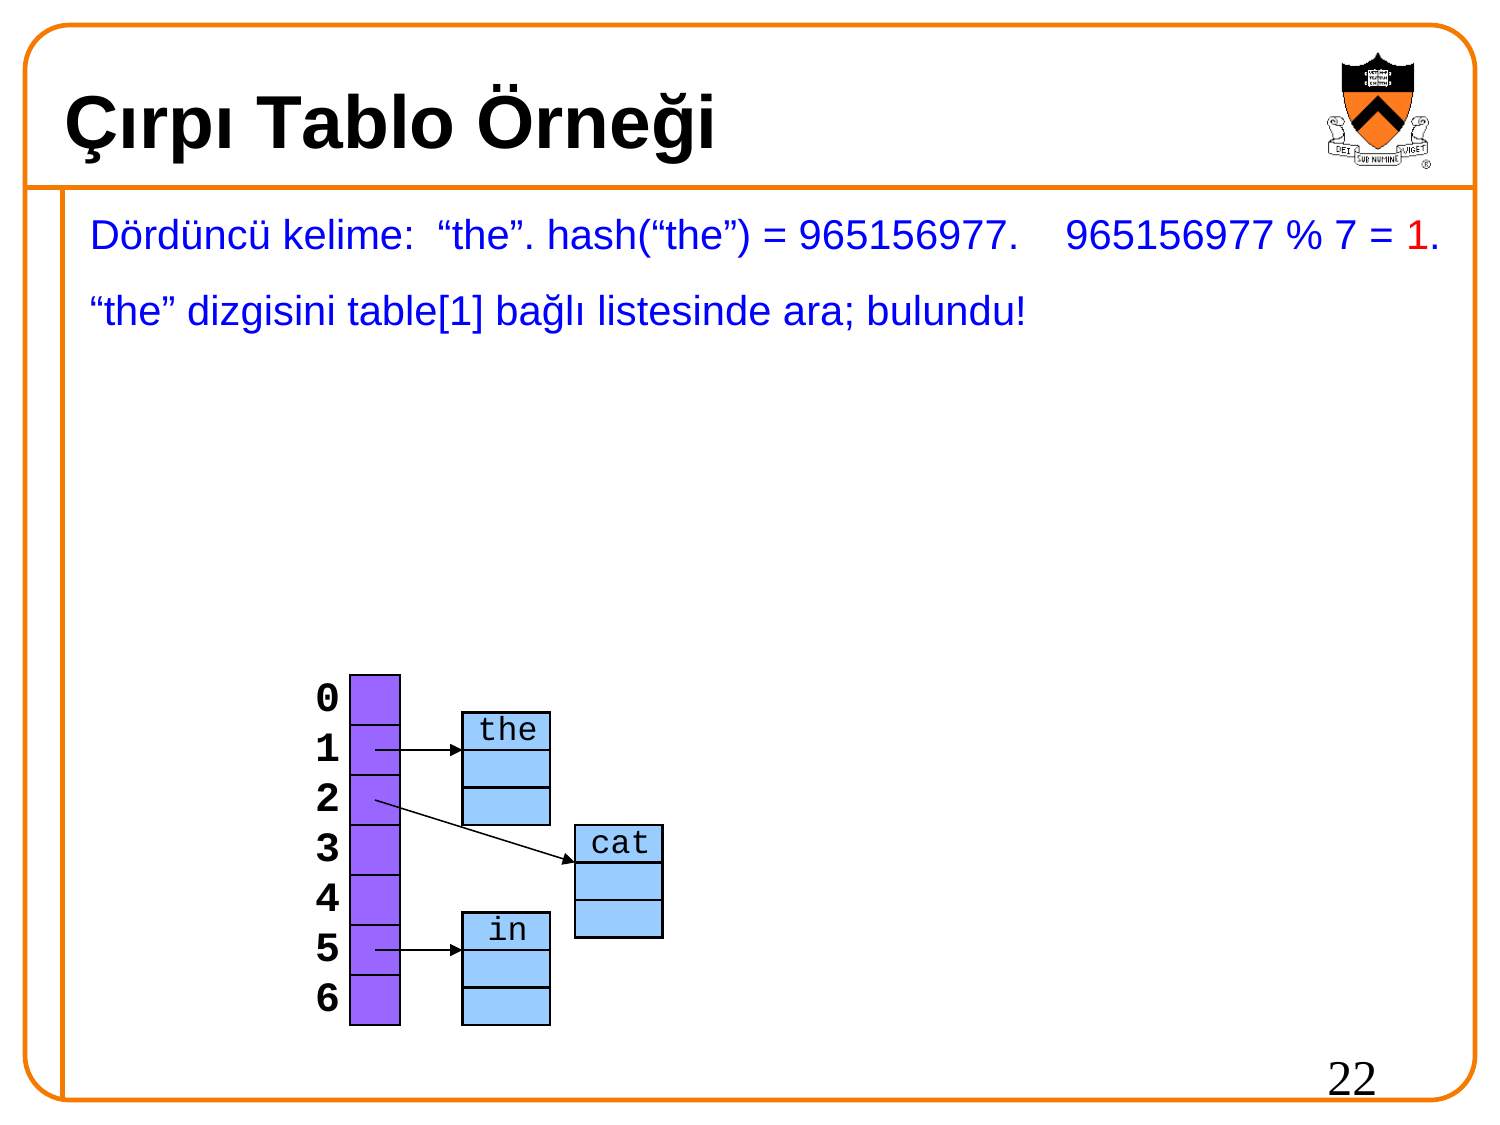

Çırpı Tablo Örneği
# Dördüncü kelime: “the”. hash(“the”) = 965156977. 965156977 % 7 = 1.
“the” dizgisini table[1] bağlı listesinde ara; bulundu!
0
1
2
3
4
5
6
the
cat
in
22